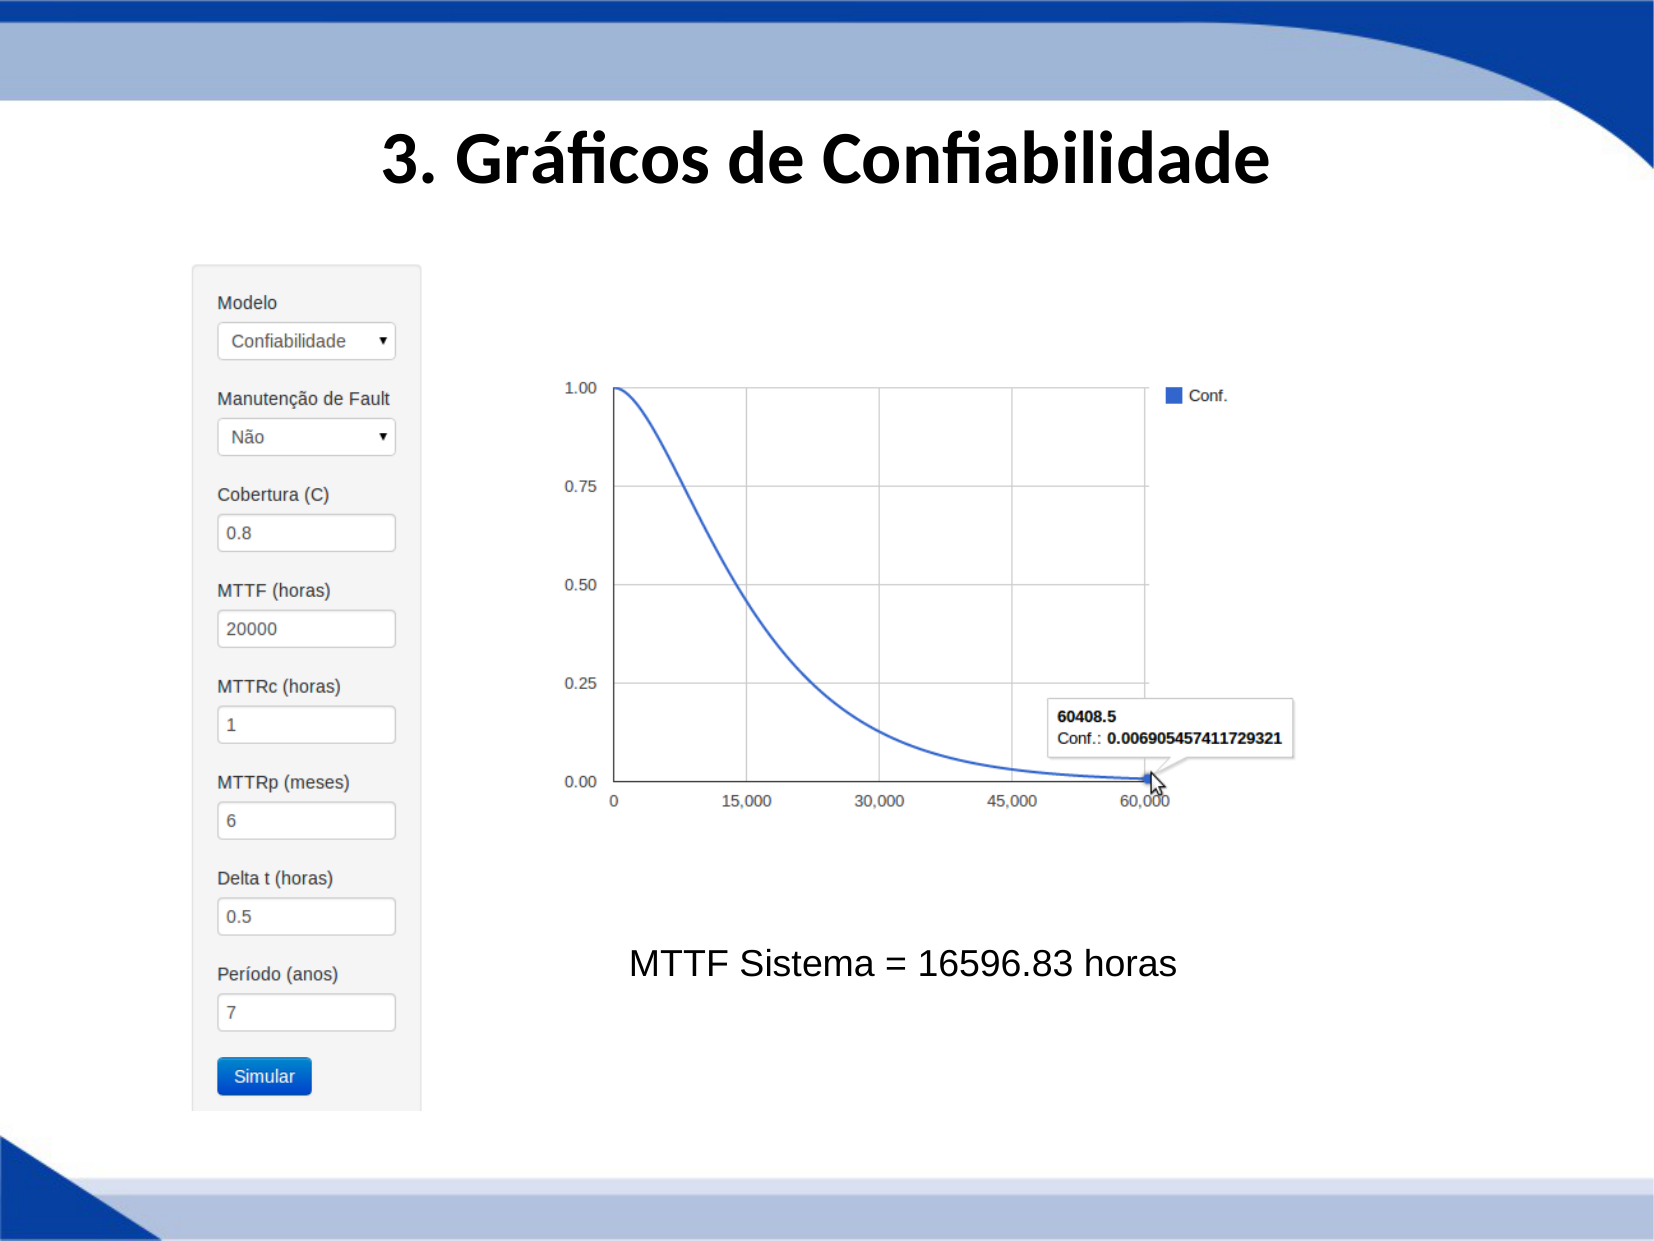

# 3. Gráficos de Confiabilidade
MTTF Sistema = 16596.83 horas